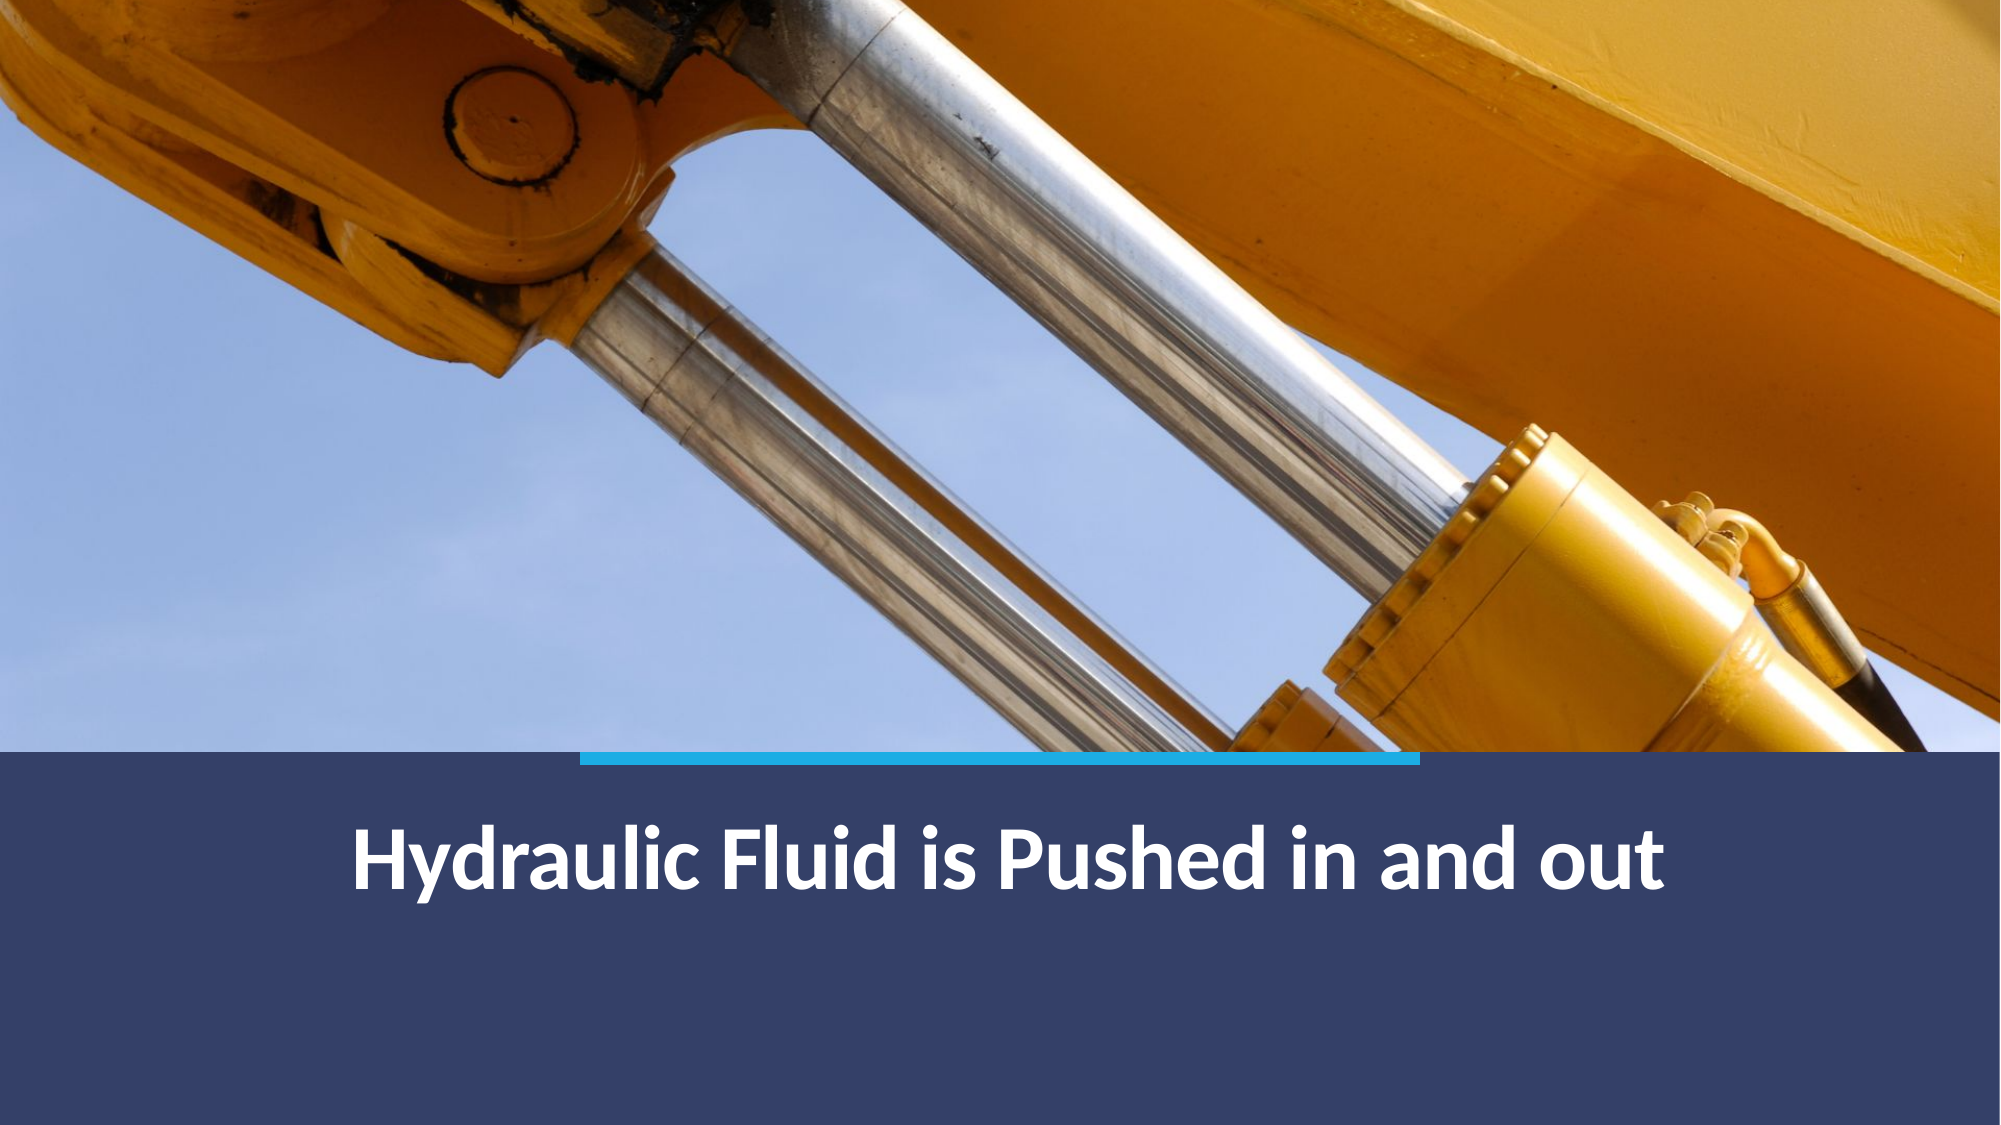

# Hydraulic Fluid is Pushed in and out